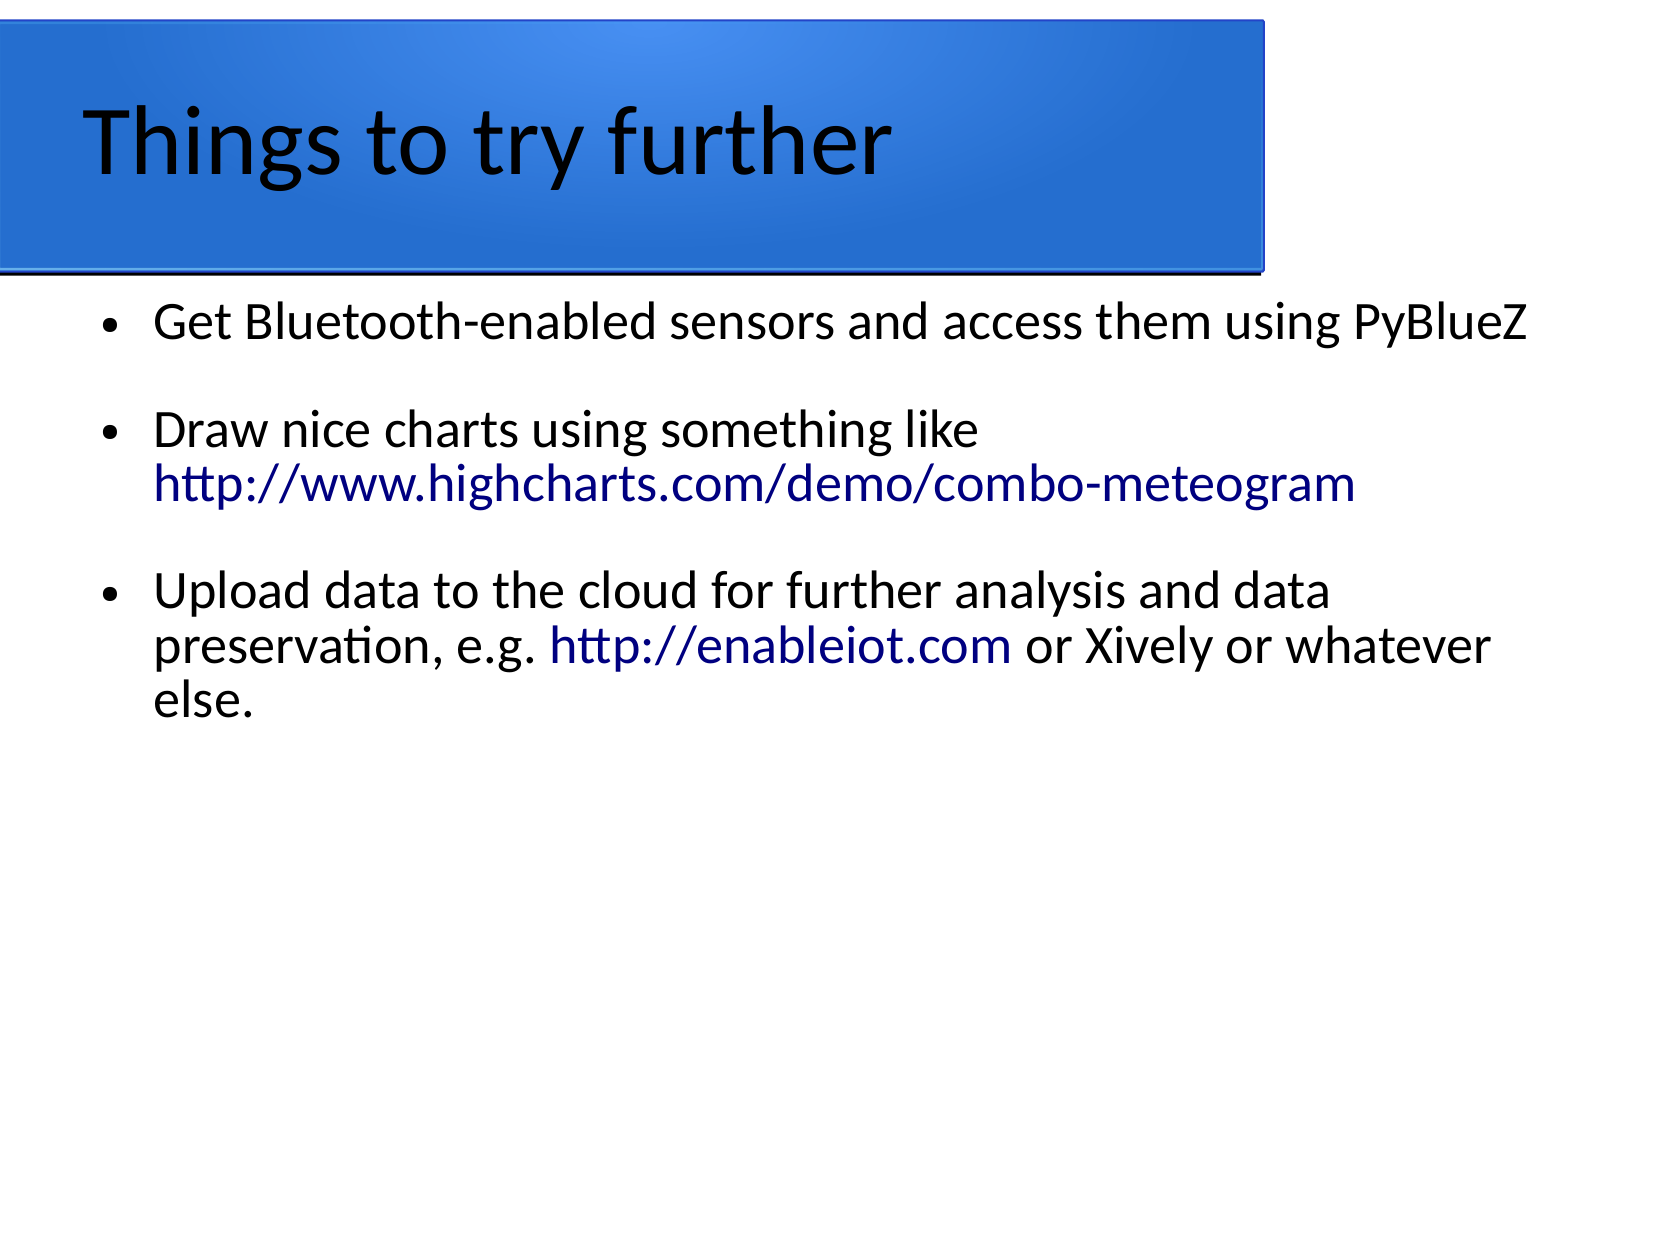

# Things to try further
Get Bluetooth-enabled sensors and access them using PyBlueZ
Draw nice charts using something like http://www.highcharts.com/demo/combo-meteogram
Upload data to the cloud for further analysis and data preservation, e.g. http://enableiot.com or Xively or whatever else.